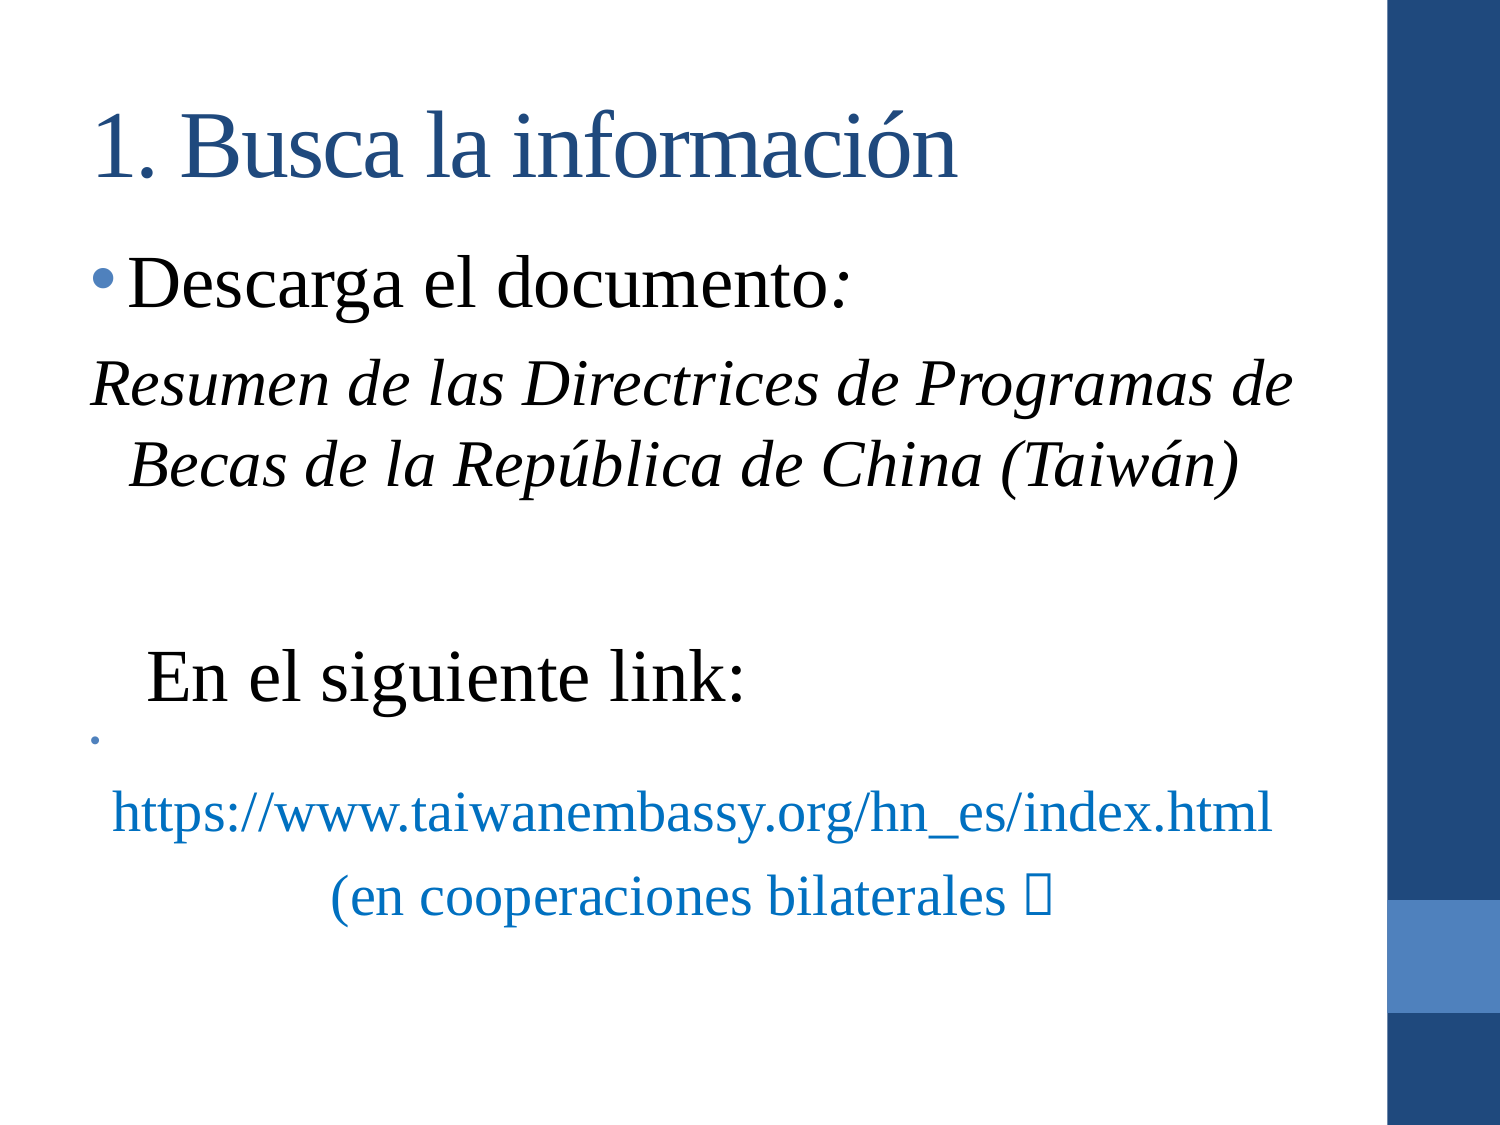

# 1. Busca la información
Descarga el documento:
Resumen de las Directrices de Programas de Becas de la República de China (Taiwán)
 En el siguiente link:
https://www.taiwanembassy.org/hn_es/index.html
(en cooperaciones bilaterales）